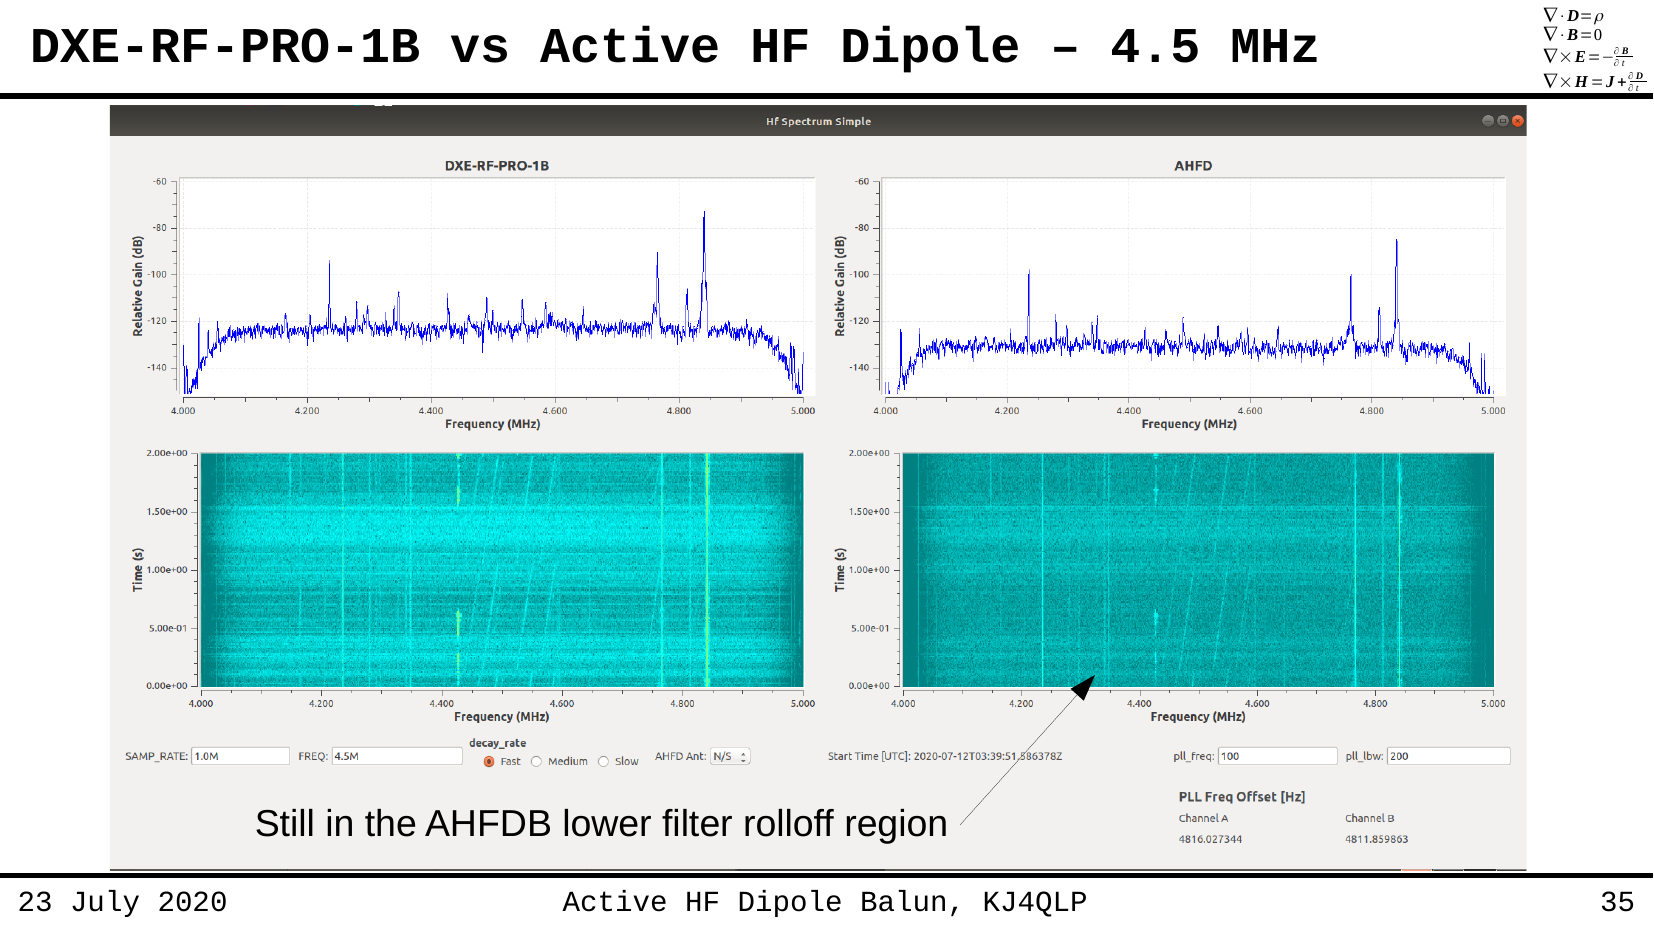

# DXE-RF-PRO-1B vs Active HF Dipole – 4.5 MHz
Still in the AHFDB lower filter rolloff region
23 July 2020
Active HF Dipole Balun, KJ4QLP
35